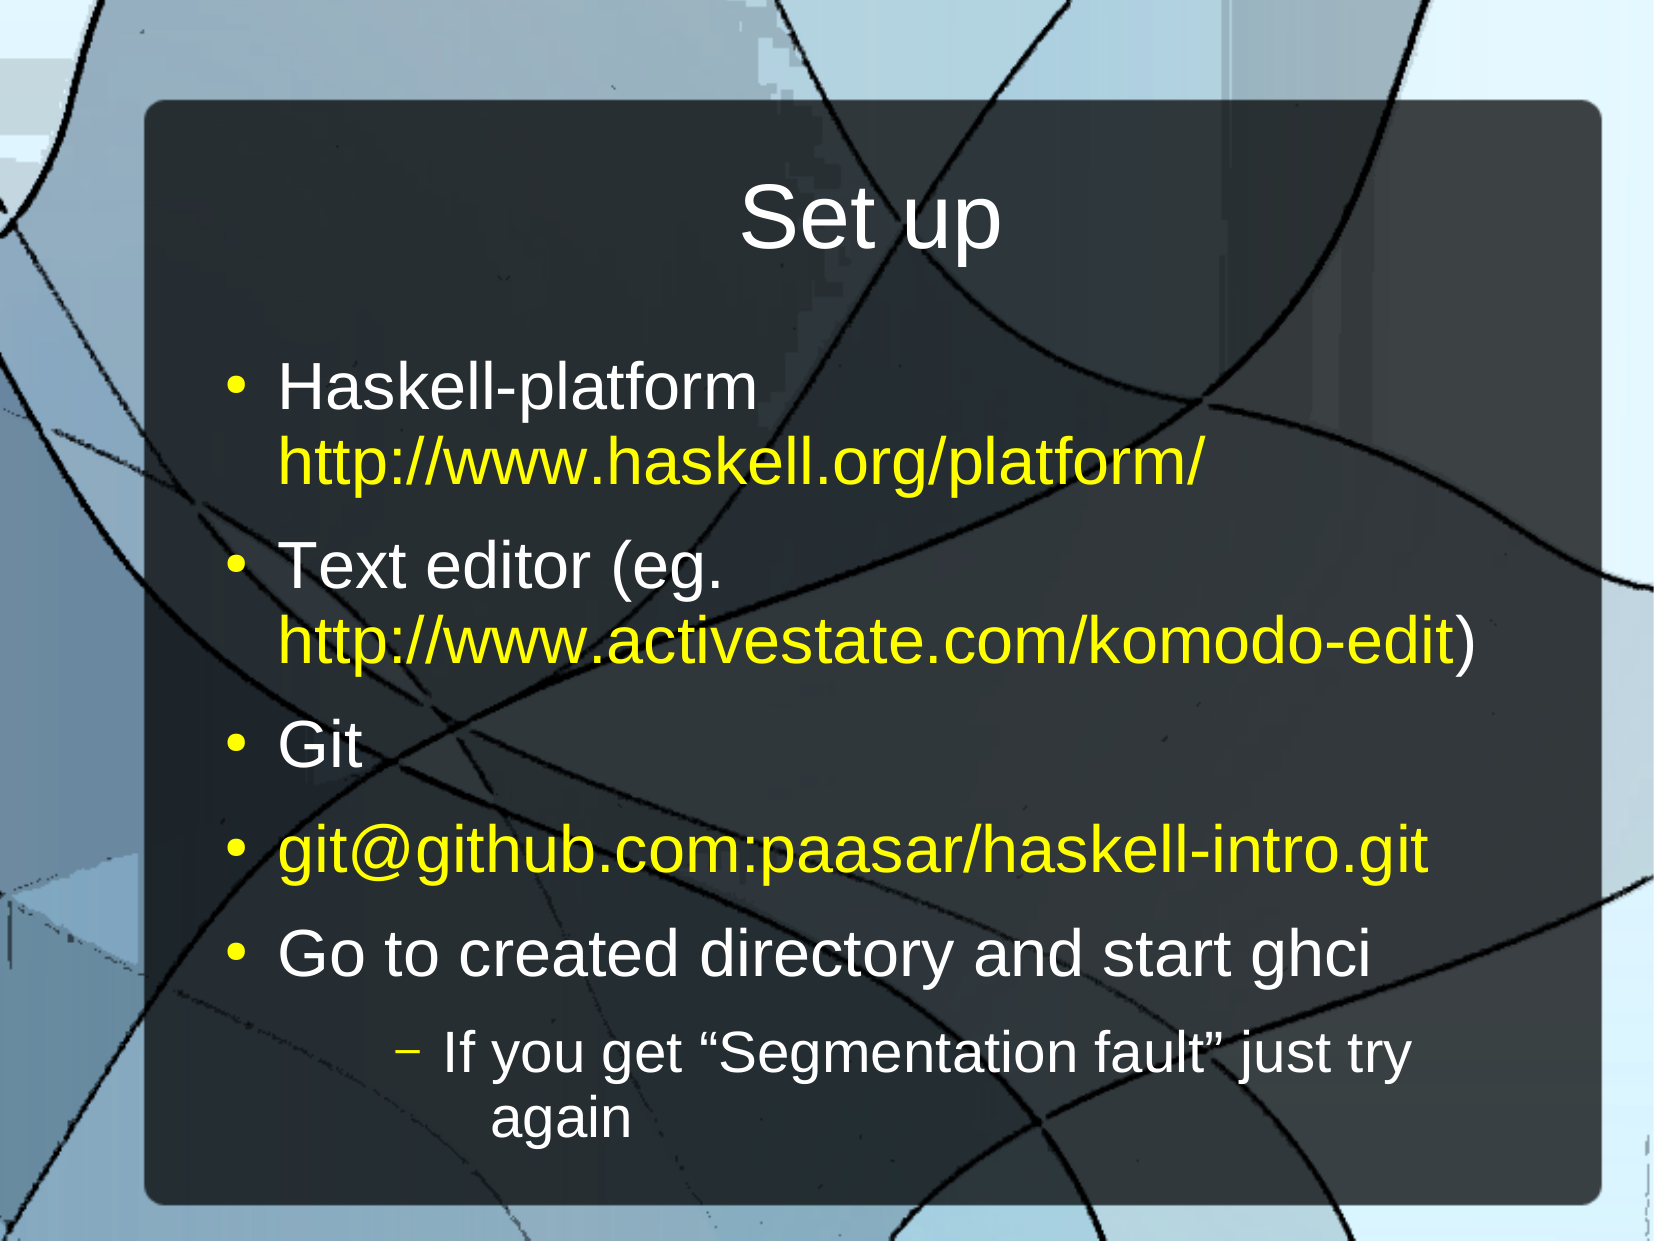

# Set up
Haskell-platformhttp://www.haskell.org/platform/
Text editor (eg. http://www.activestate.com/komodo-edit)
Git
git@github.com:paasar/haskell-intro.git
Go to created directory and start ghci
If you get “Segmentation fault” just try again